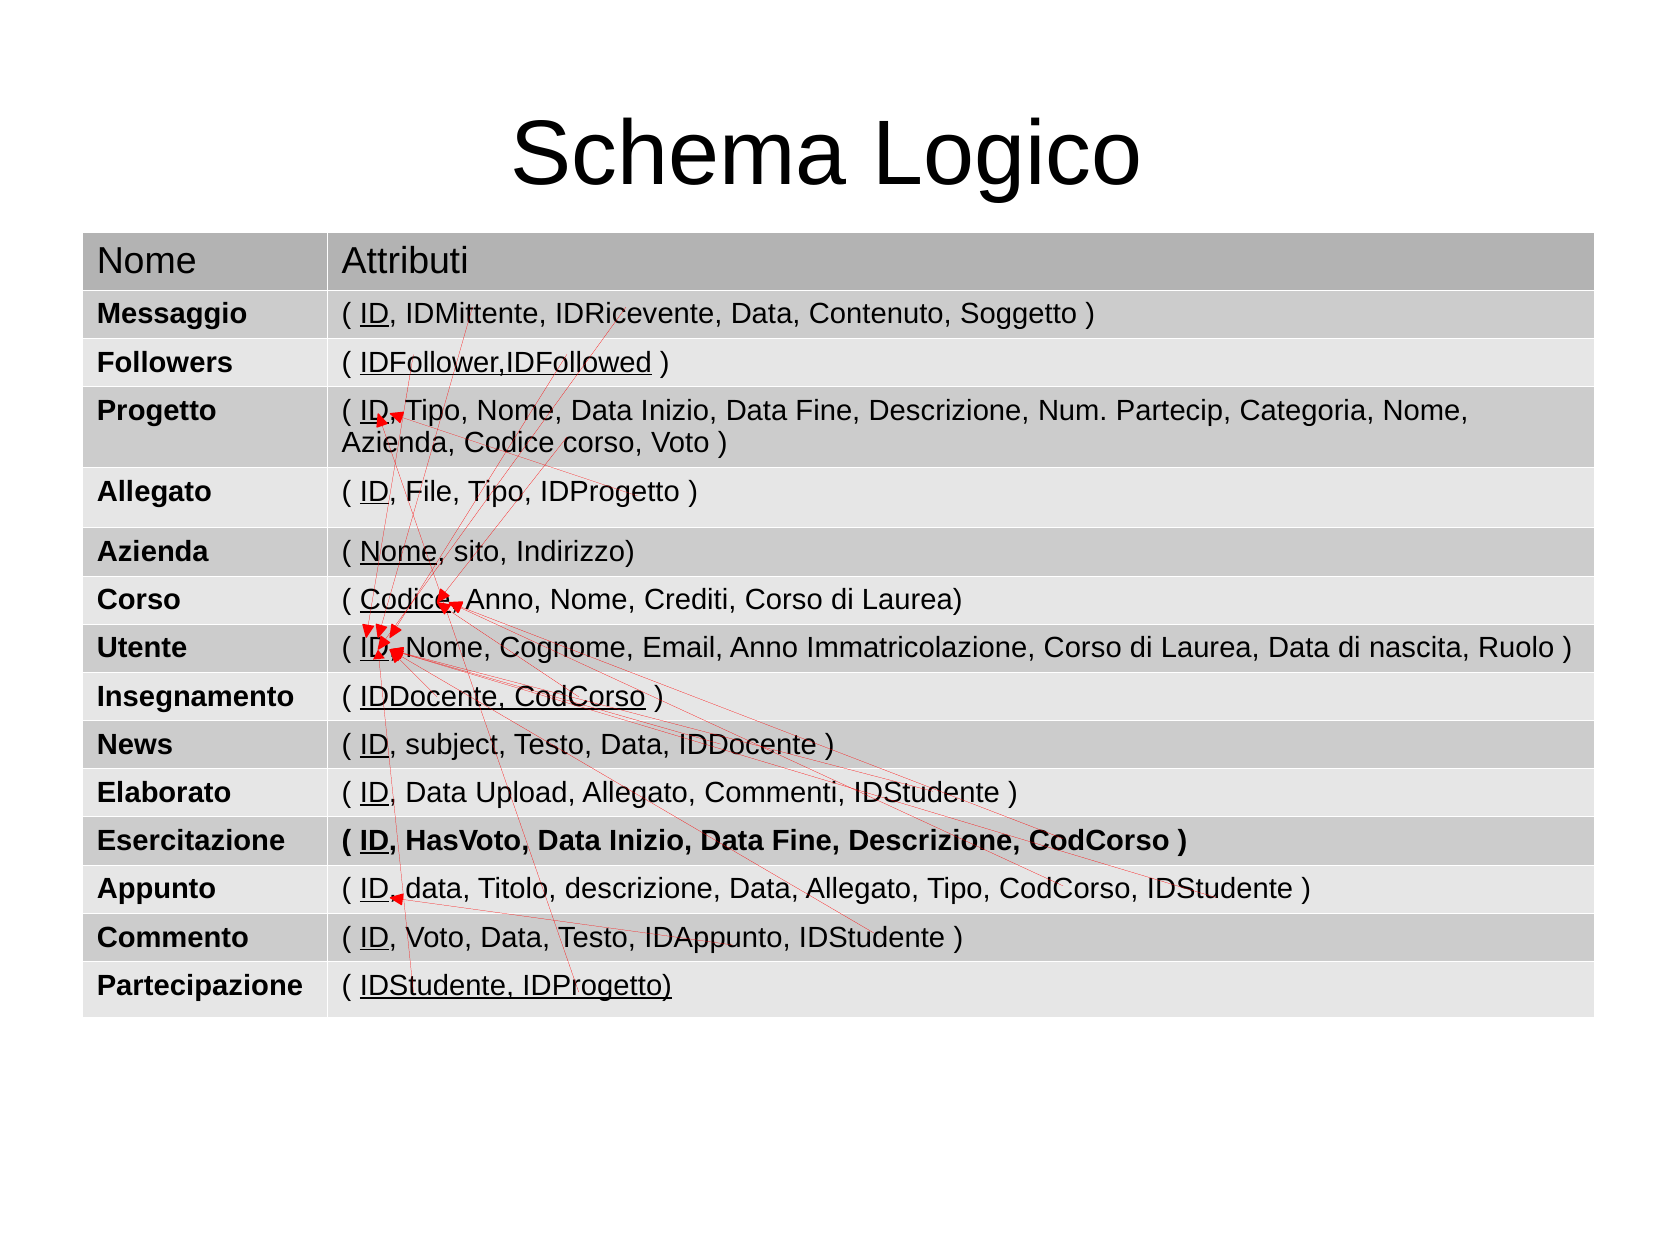

# Schema Logico
| Nome | Attributi |
| --- | --- |
| Messaggio | ( ID, IDMittente, IDRicevente, Data, Contenuto, Soggetto ) |
| Followers | ( IDFollower,IDFollowed ) |
| Progetto | ( ID, Tipo, Nome, Data Inizio, Data Fine, Descrizione, Num. Partecip, Categoria, Nome, Azienda, Codice corso, Voto ) |
| Allegato | ( ID, File, Tipo, IDProgetto ) |
| Azienda | ( Nome, sito, Indirizzo) |
| Corso | ( Codice, Anno, Nome, Crediti, Corso di Laurea) |
| Utente | ( ID, Nome, Cognome, Email, Anno Immatricolazione, Corso di Laurea, Data di nascita, Ruolo ) |
| Insegnamento | ( IDDocente, CodCorso ) |
| News | ( ID, subject, Testo, Data, IDDocente ) |
| Elaborato | ( ID, Data Upload, Allegato, Commenti, IDStudente ) |
| Esercitazione | ( ID, HasVoto, Data Inizio, Data Fine, Descrizione, CodCorso ) |
| Appunto | ( ID, data, Titolo, descrizione, Data, Allegato, Tipo, CodCorso, IDStudente ) |
| Commento | ( ID, Voto, Data, Testo, IDAppunto, IDStudente ) |
| Partecipazione | ( IDStudente, IDProgetto) |